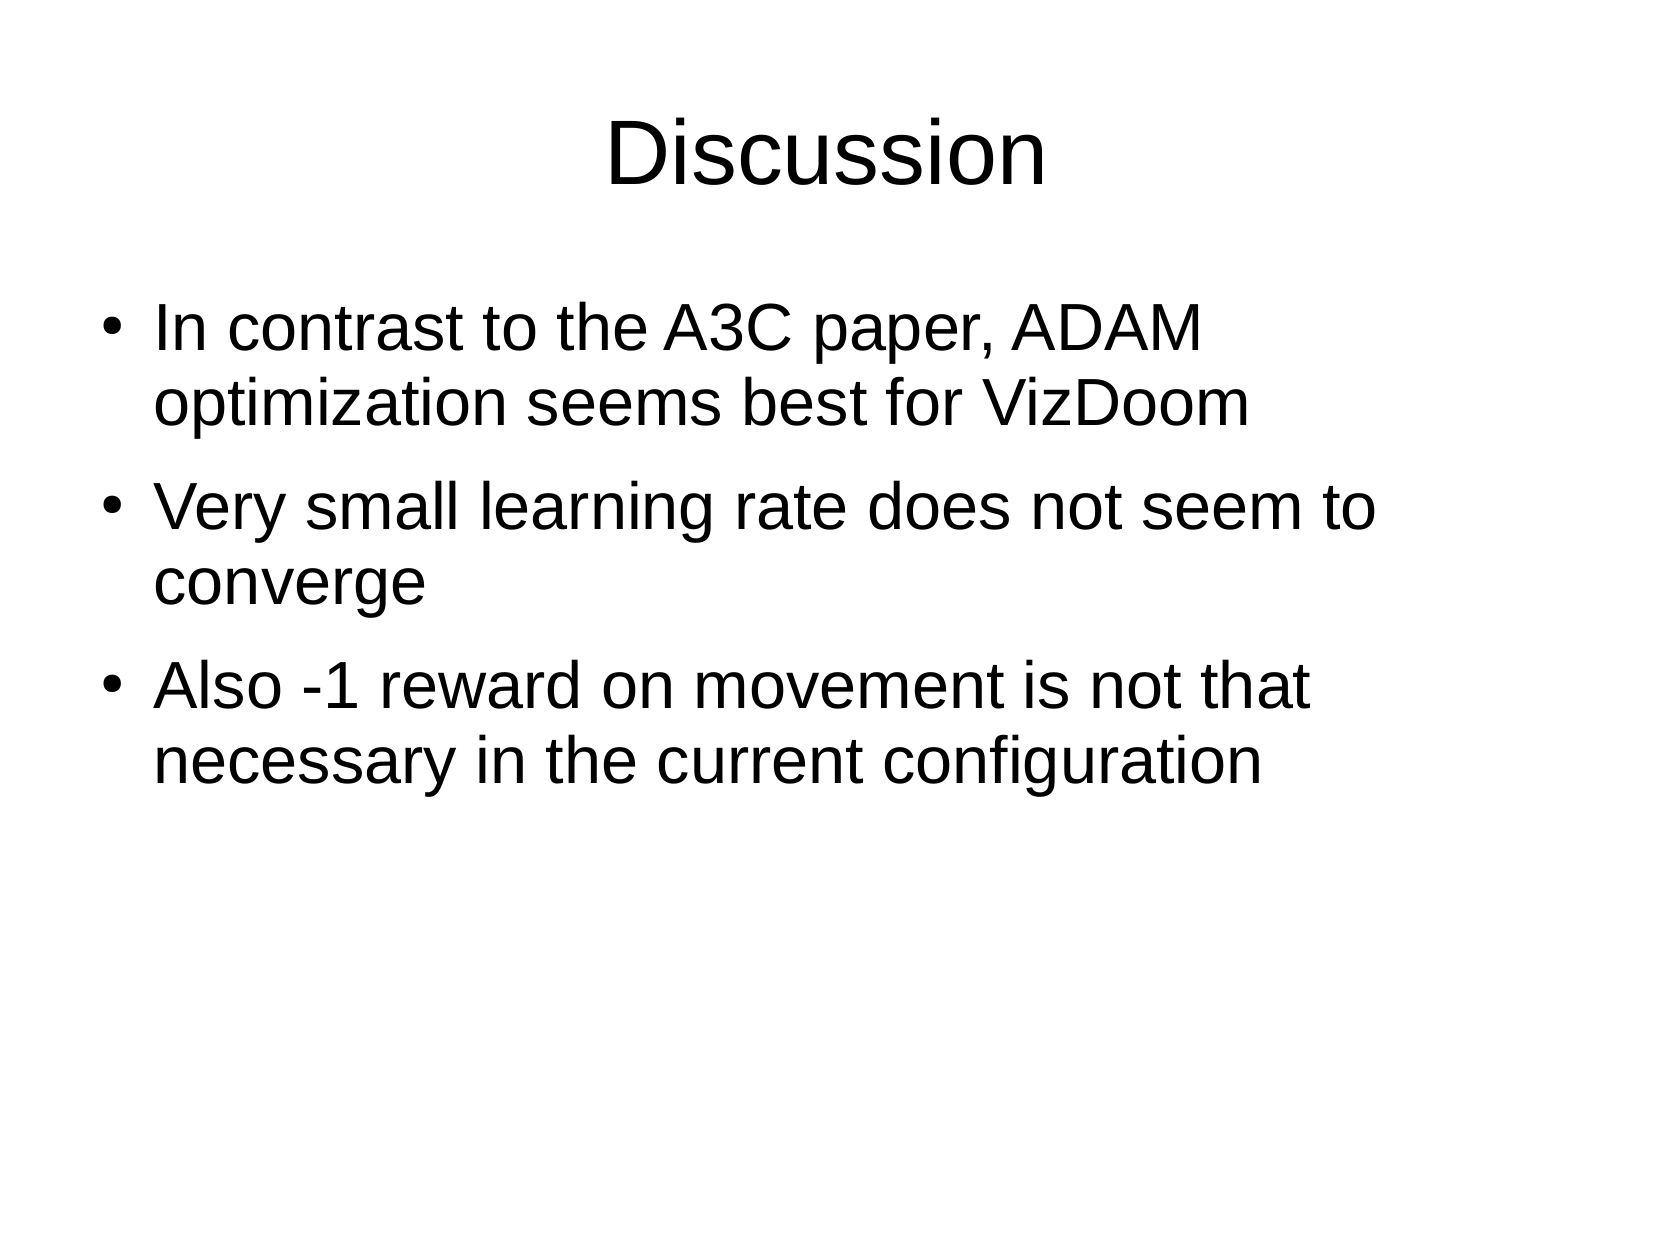

# Discussion
In contrast to the A3C paper, ADAM optimization seems best for VizDoom
Very small learning rate does not seem to converge
Also -1 reward on movement is not that necessary in the current configuration